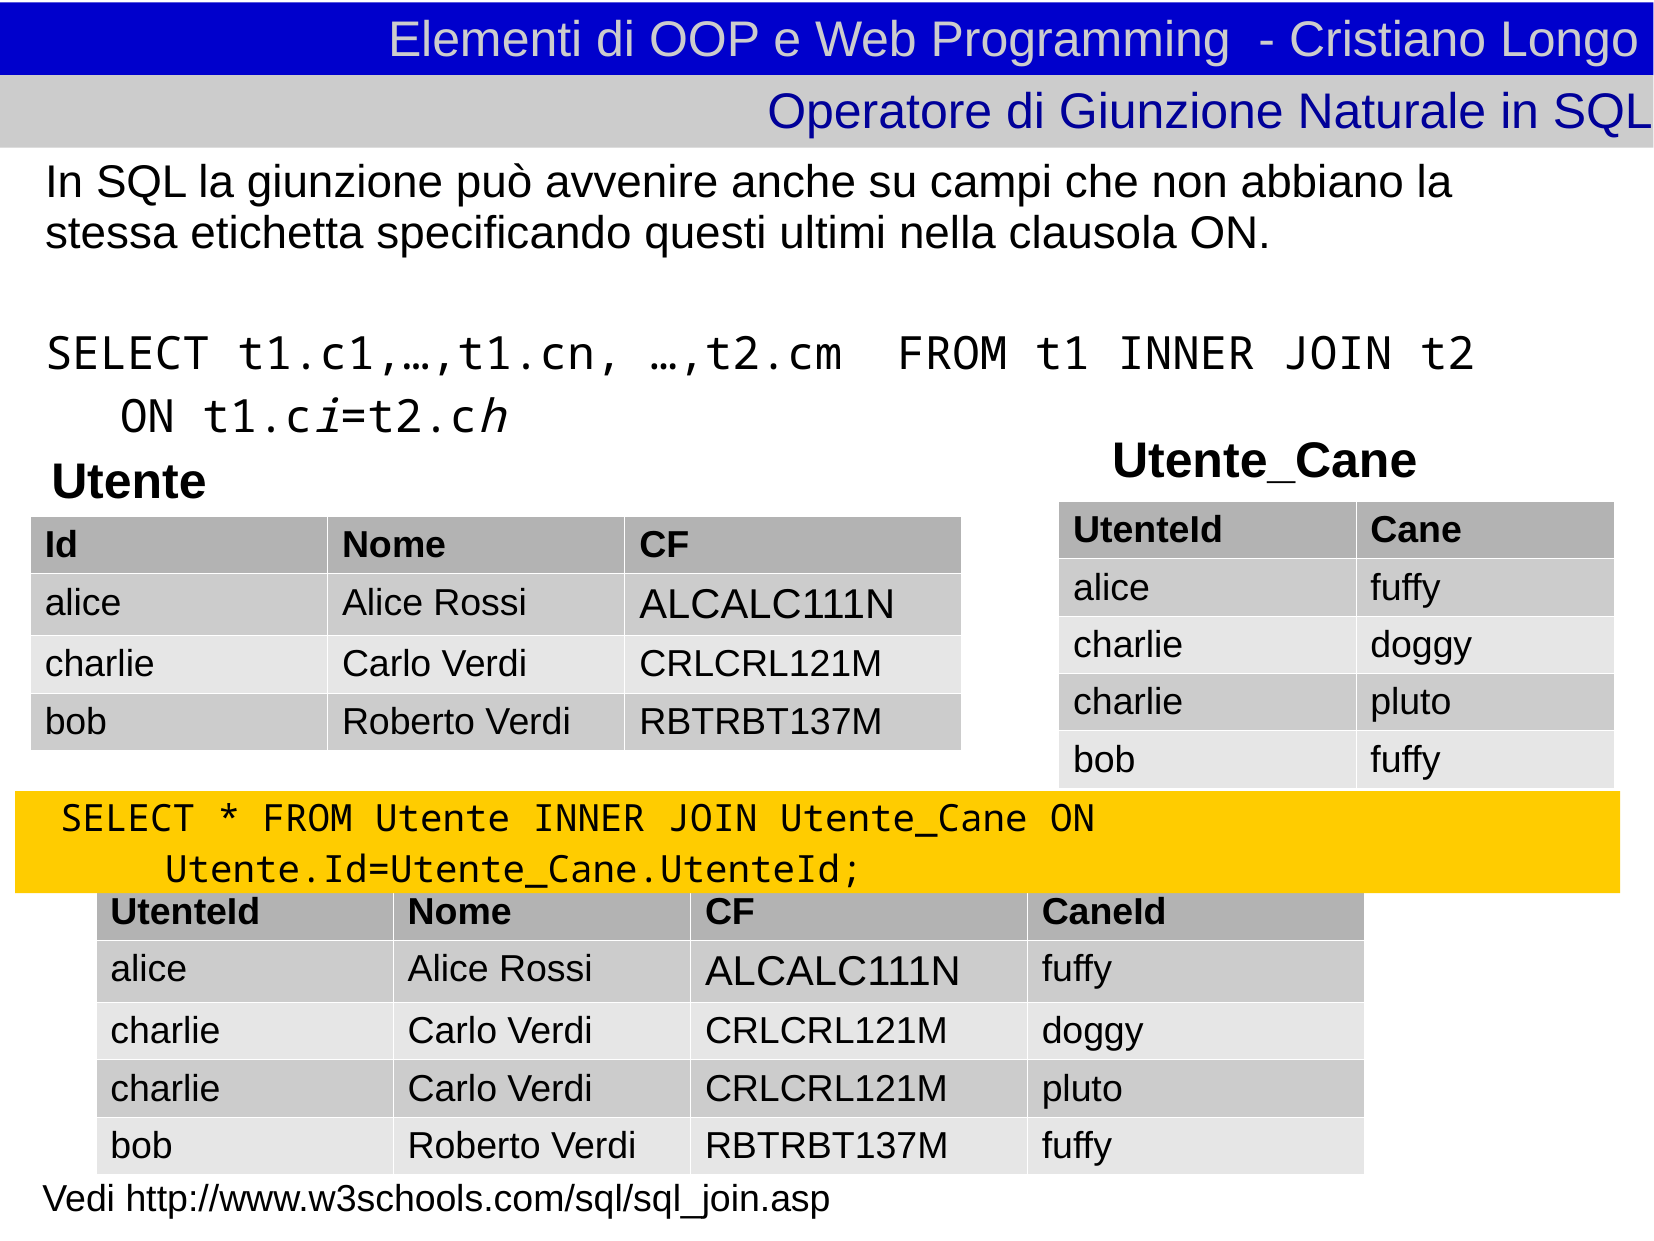

# Elementi di OOP e Web Programming - Cristiano Longo
Operatore di Giunzione Naturale in SQL
In SQL la giunzione può avvenire anche su campi che non abbiano la stessa etichetta specificando questi ultimi nella clausola ON.
SELECT t1.c1,…,t1.cn, …,t2.cm FROM t1 INNER JOIN t2
	ON t1.ci=t2.ch
Utente_Cane
Utente
| UtenteId | Cane |
| --- | --- |
| alice | fuffy |
| charlie | doggy |
| charlie | pluto |
| bob | fuffy |
| Utente | Cane |
| --- | --- |
| alice | fuffy |
| charlie | doggy |
| charlie | pluto |
| bob | fuffy |
| Id | Nome | CF |
| --- | --- | --- |
| alice | Alice Rossi | ALCALC111N |
| charlie | Carlo Verdi | CRLCRL121M |
| bob | Roberto Verdi | RBTRBT137M |
 SELECT * FROM Utente INNER JOIN Utente_Cane ON
 	Utente.Id=Utente_Cane.UtenteId;
| UtenteId | Nome | CF | CaneId |
| --- | --- | --- | --- |
| alice | Alice Rossi | ALCALC111N | fuffy |
| charlie | Carlo Verdi | CRLCRL121M | doggy |
| charlie | Carlo Verdi | CRLCRL121M | pluto |
| bob | Roberto Verdi | RBTRBT137M | fuffy |
Vedi http://www.w3schools.com/sql/sql_join.asp